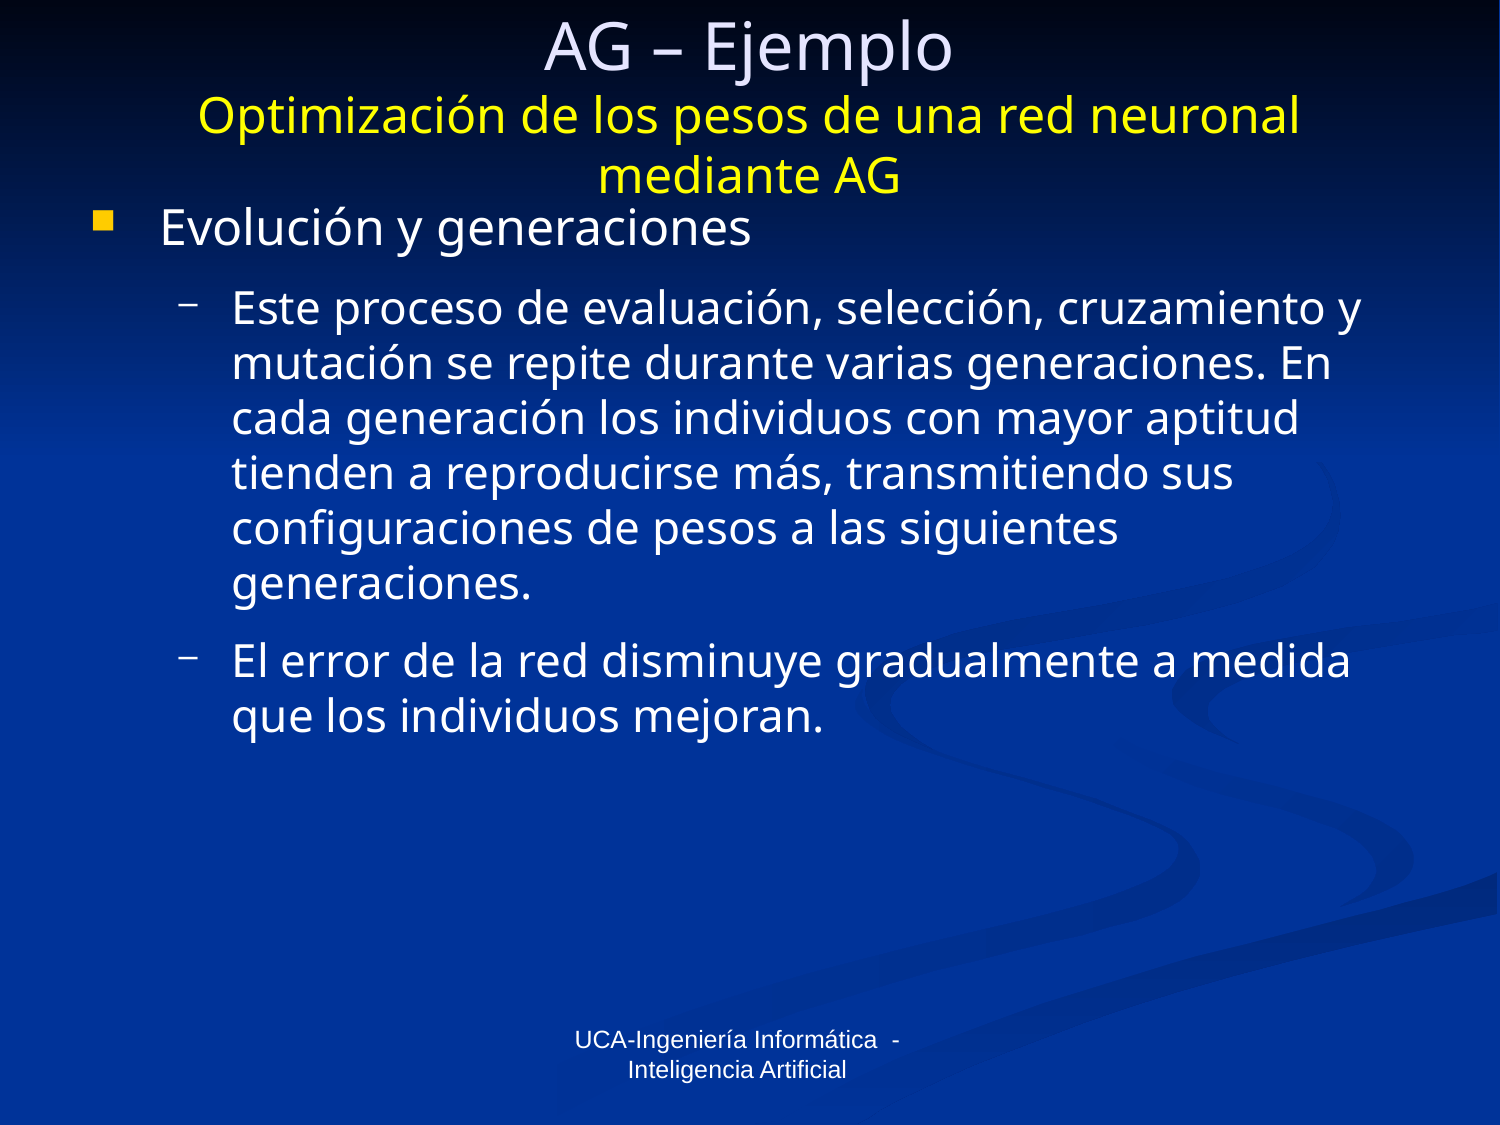

# AG – Ejemplo Optimización de los pesos de una red neuronal mediante AG
 Evolución y generaciones
Este proceso de evaluación, selección, cruzamiento y mutación se repite durante varias generaciones. En cada generación los individuos con mayor aptitud tienden a reproducirse más, transmitiendo sus configuraciones de pesos a las siguientes generaciones.
El error de la red disminuye gradualmente a medida que los individuos mejoran.
UCA-Ingeniería Informática - Inteligencia Artificial